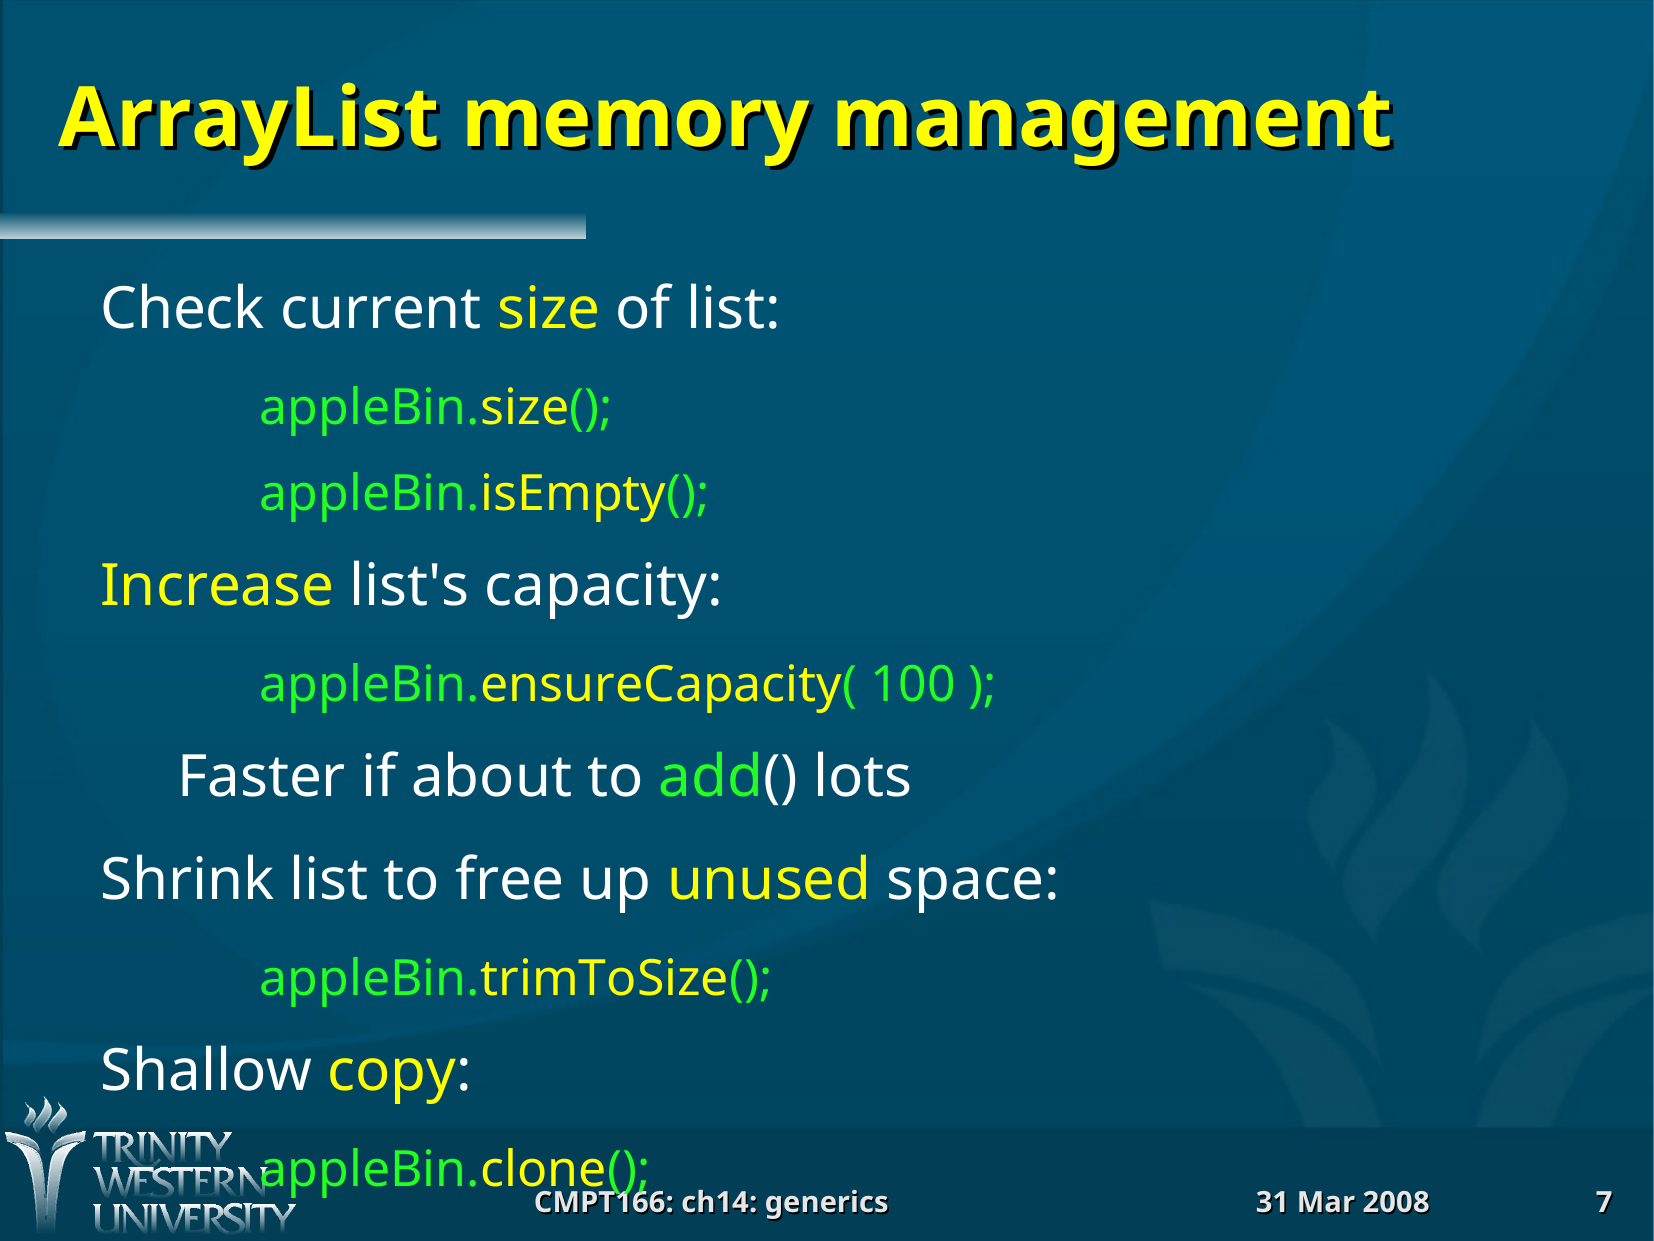

# ArrayList memory management
Check current size of list:
appleBin.size();
appleBin.isEmpty();
Increase list's capacity:
appleBin.ensureCapacity( 100 );
Faster if about to add() lots
Shrink list to free up unused space:
appleBin.trimToSize();
Shallow copy:
appleBin.clone();
CMPT166: ch14: generics
31 Mar 2008
7